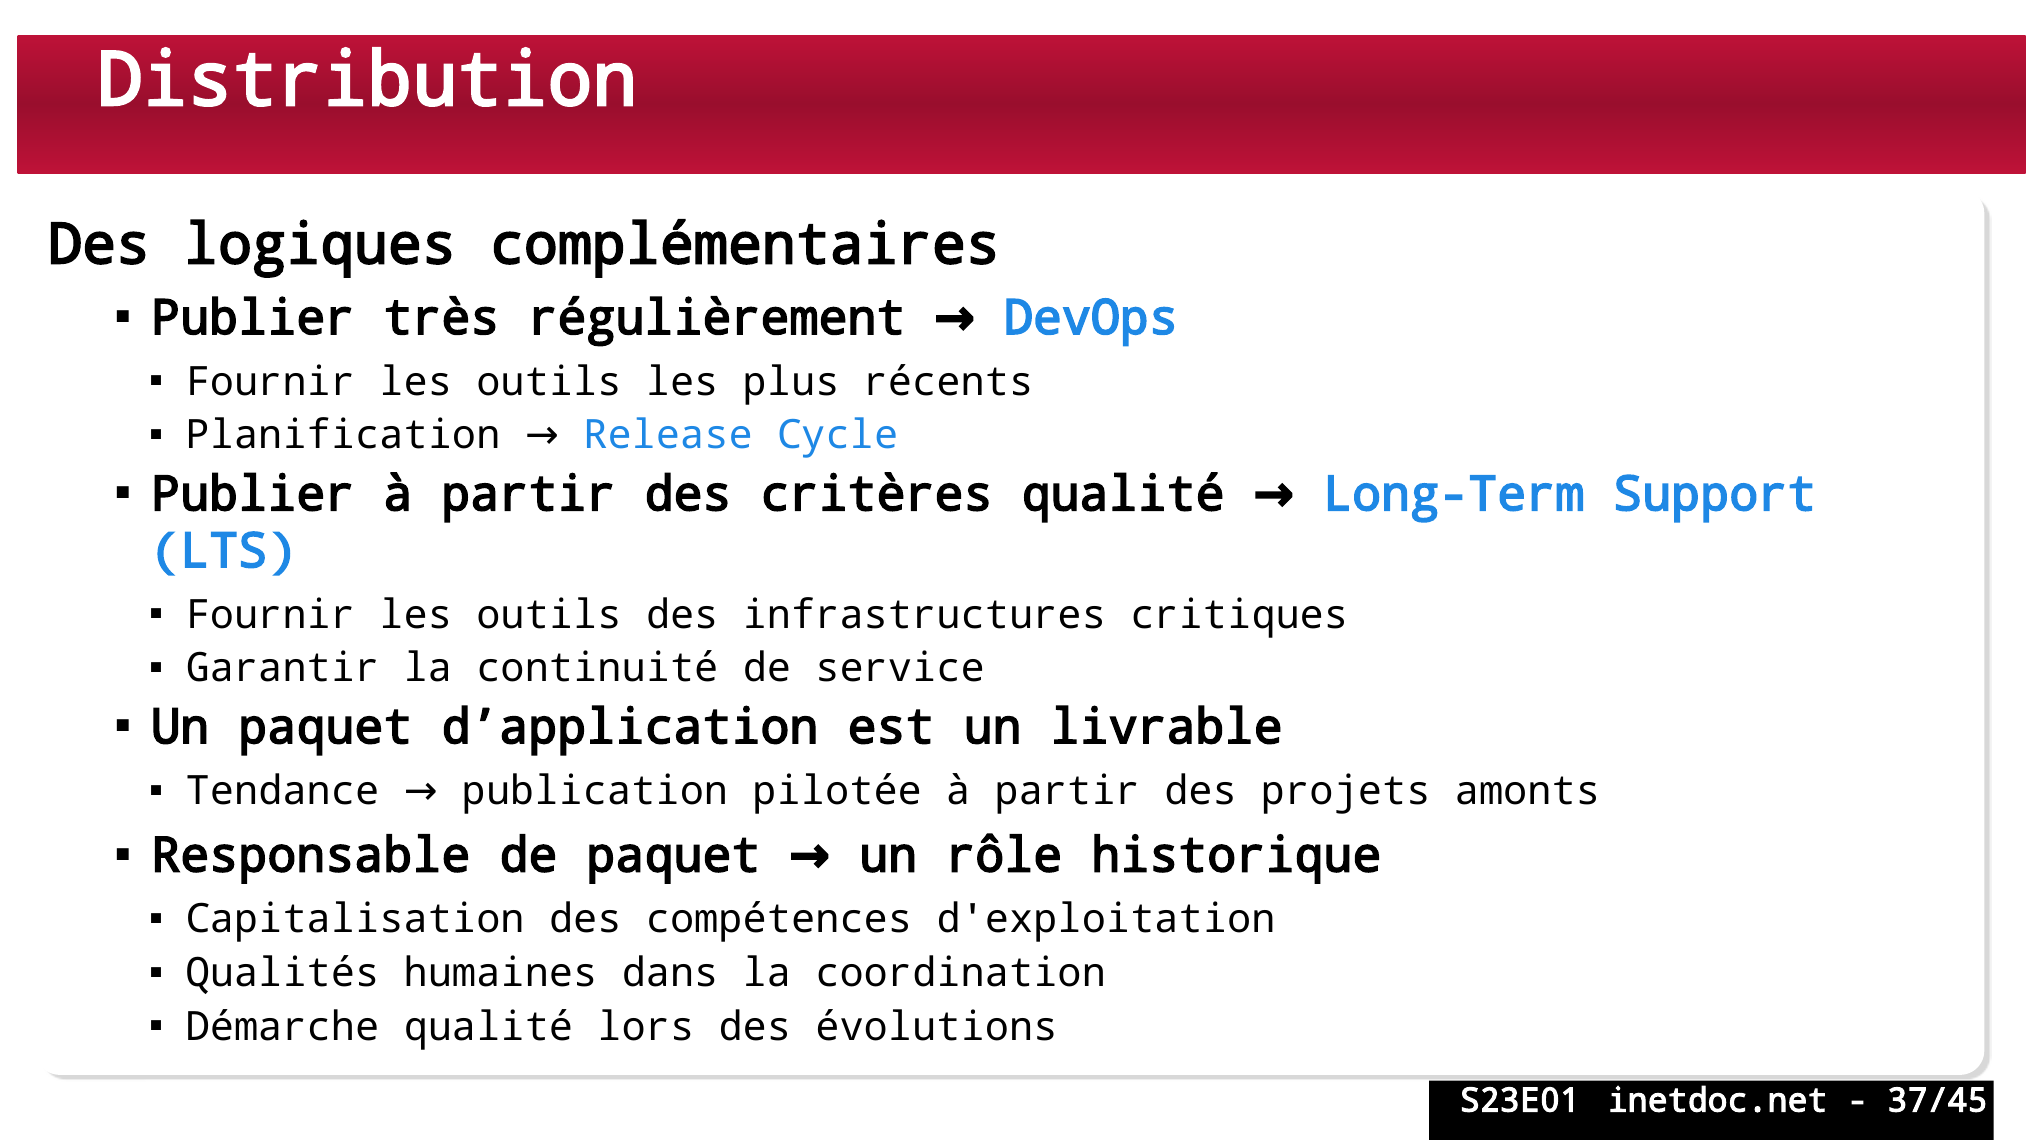

Distribution
Des logiques complémentaires
Publier très régulièrement → DevOps
Fournir les outils les plus récents
Planification → Release Cycle
Publier à partir des critères qualité → Long-Term Support (LTS)
Fournir les outils des infrastructures critiques
Garantir la continuité de service
Un paquet d’application est un livrable
Tendance → publication pilotée à partir des projets amonts
Responsable de paquet → un rôle historique
Capitalisation des compétences d'exploitation
Qualités humaines dans la coordination
Démarche qualité lors des évolutions
S23E01	inetdoc.net - /45